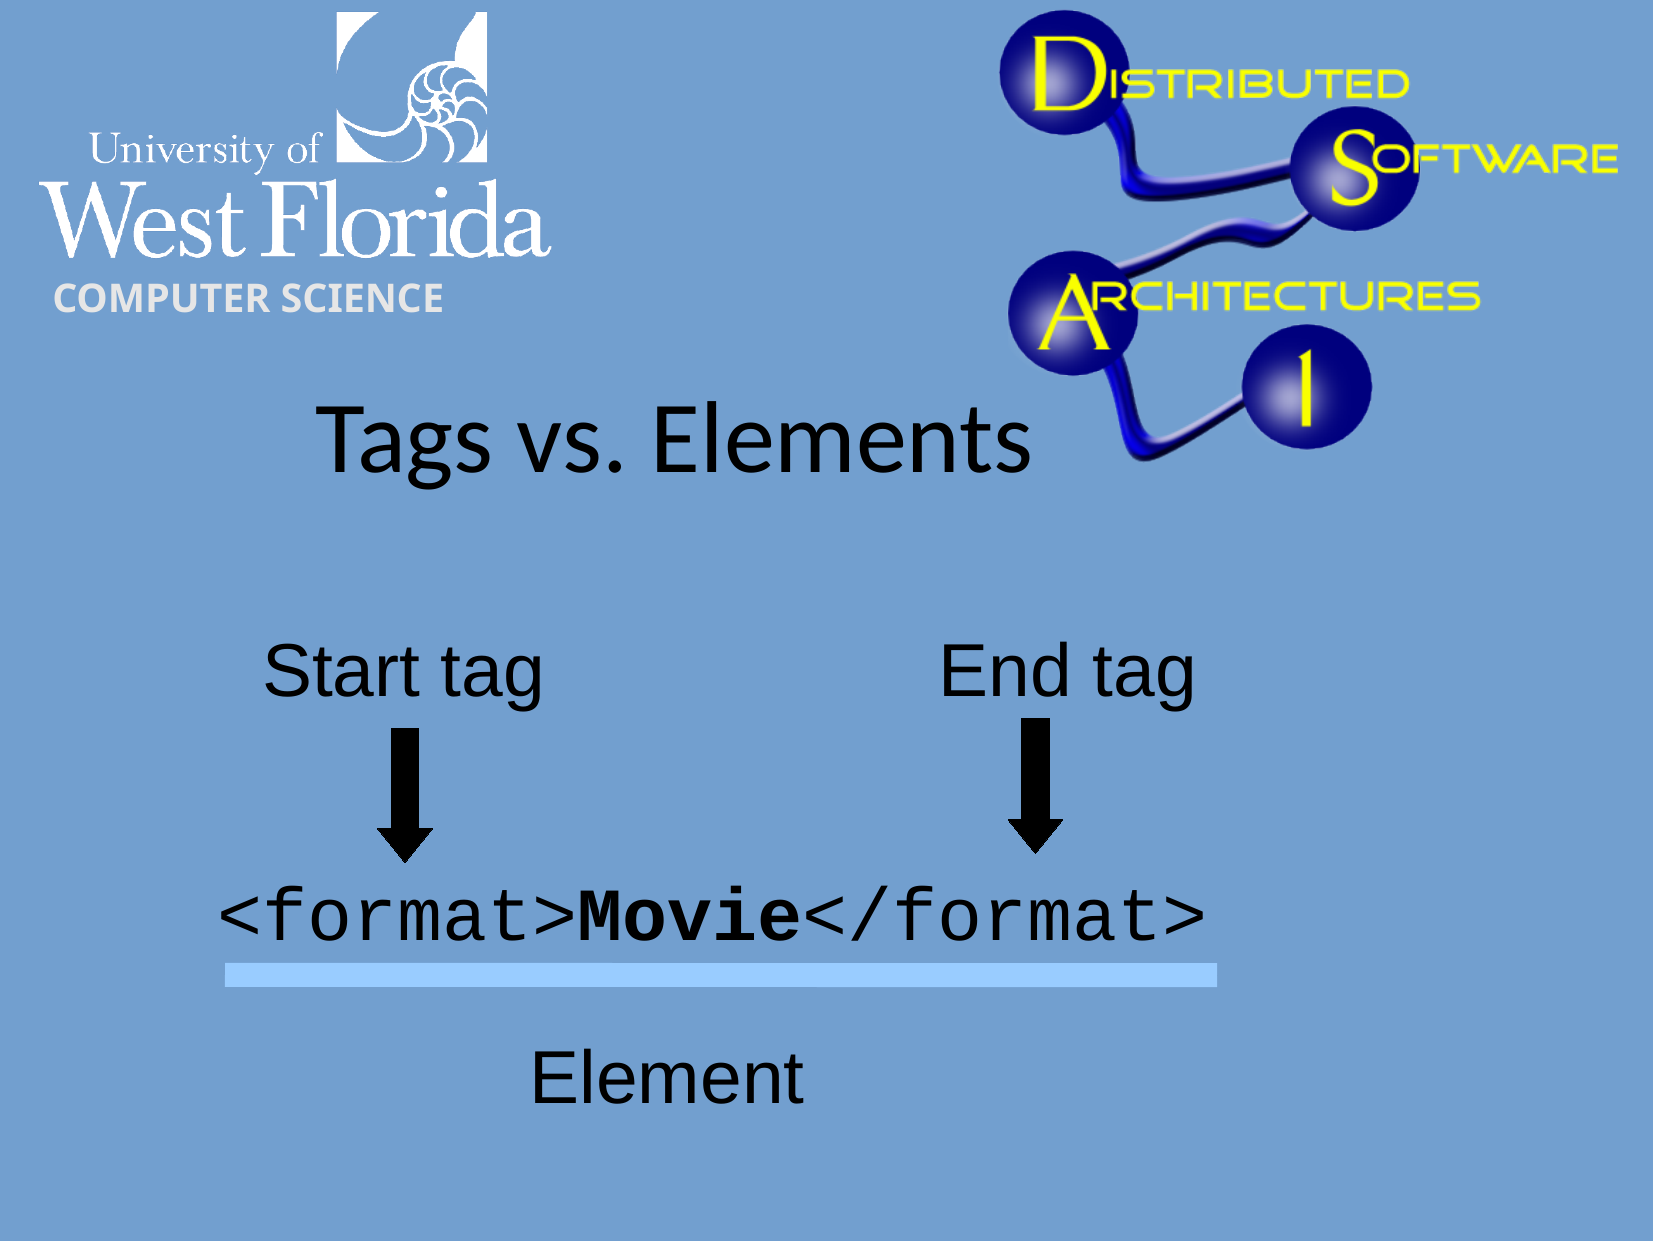

COMPUTER SCIENCE
# Tags vs. Elements
 Start tag End tag
 <format>Movie</format>
Element